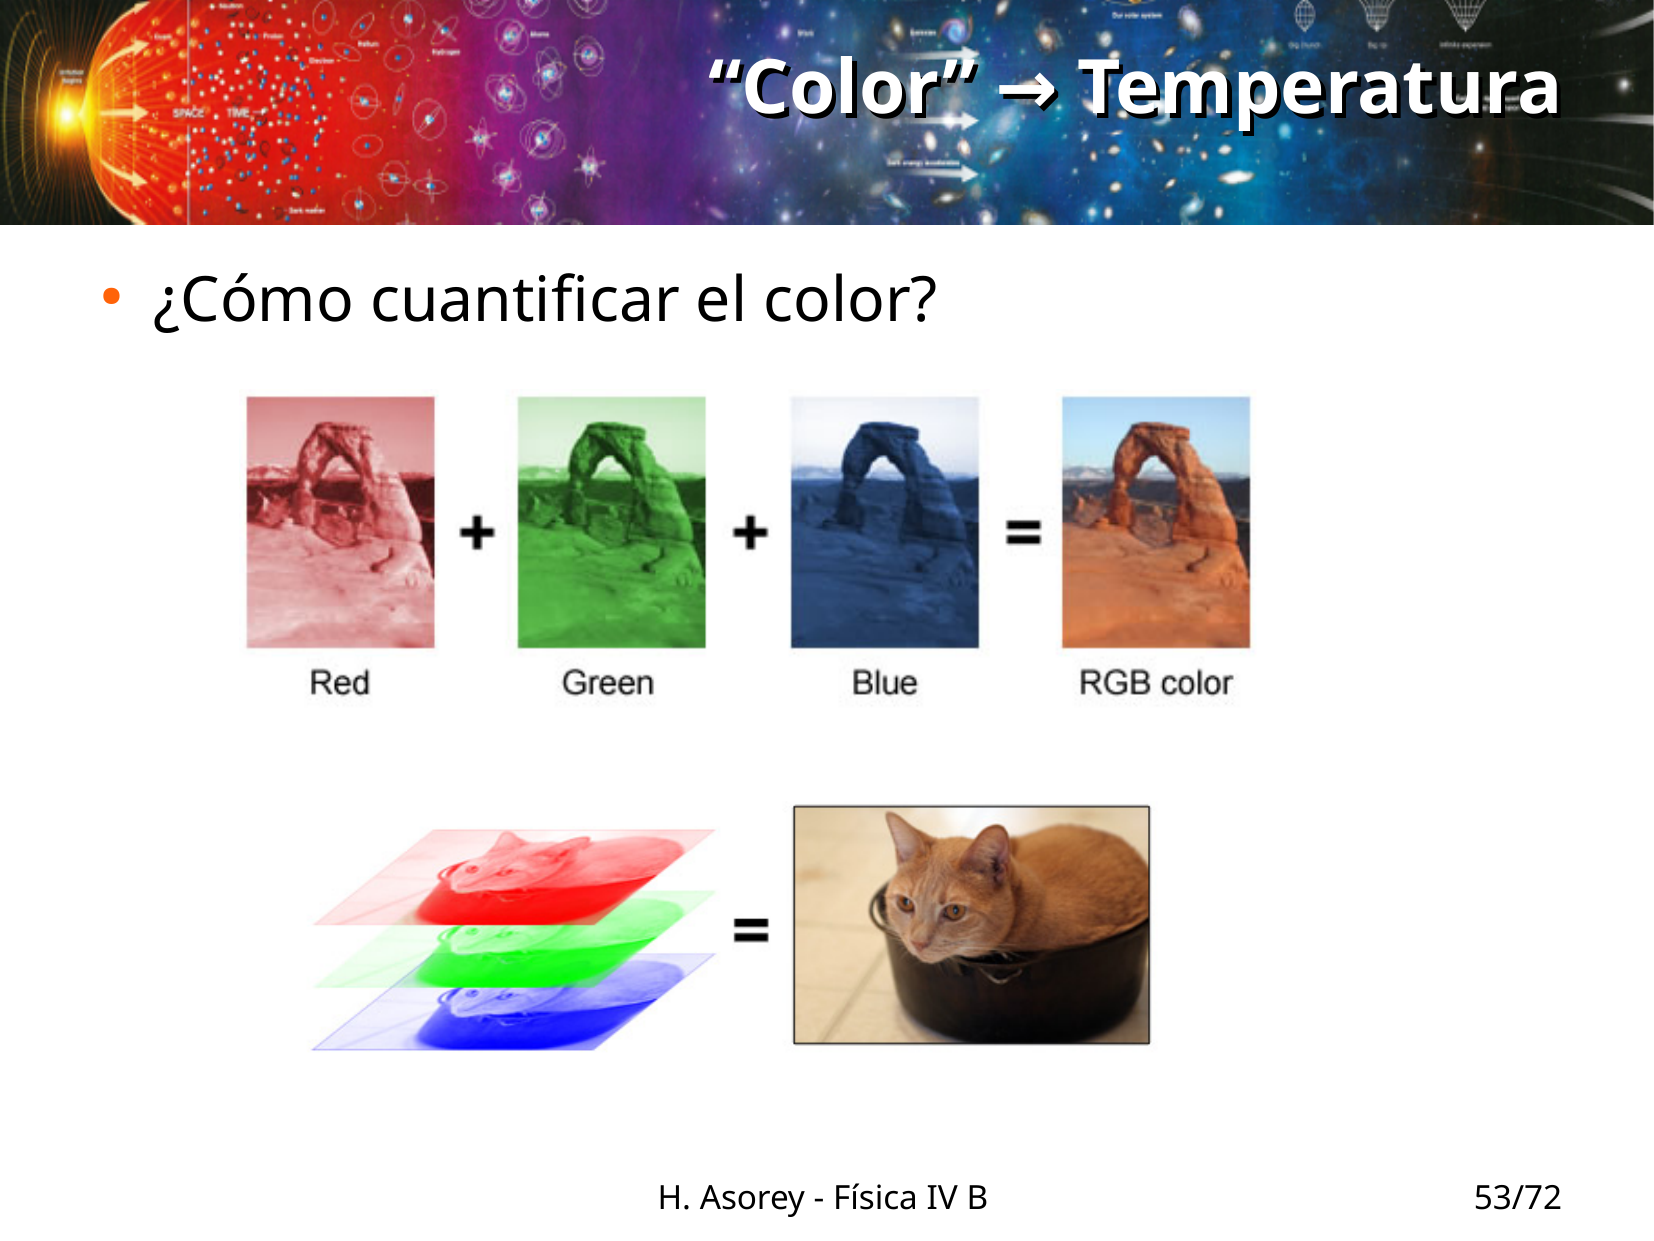

# “Color” → Temperatura
¿Cómo cuantificar el color?
H. Asorey - Física IV B
53